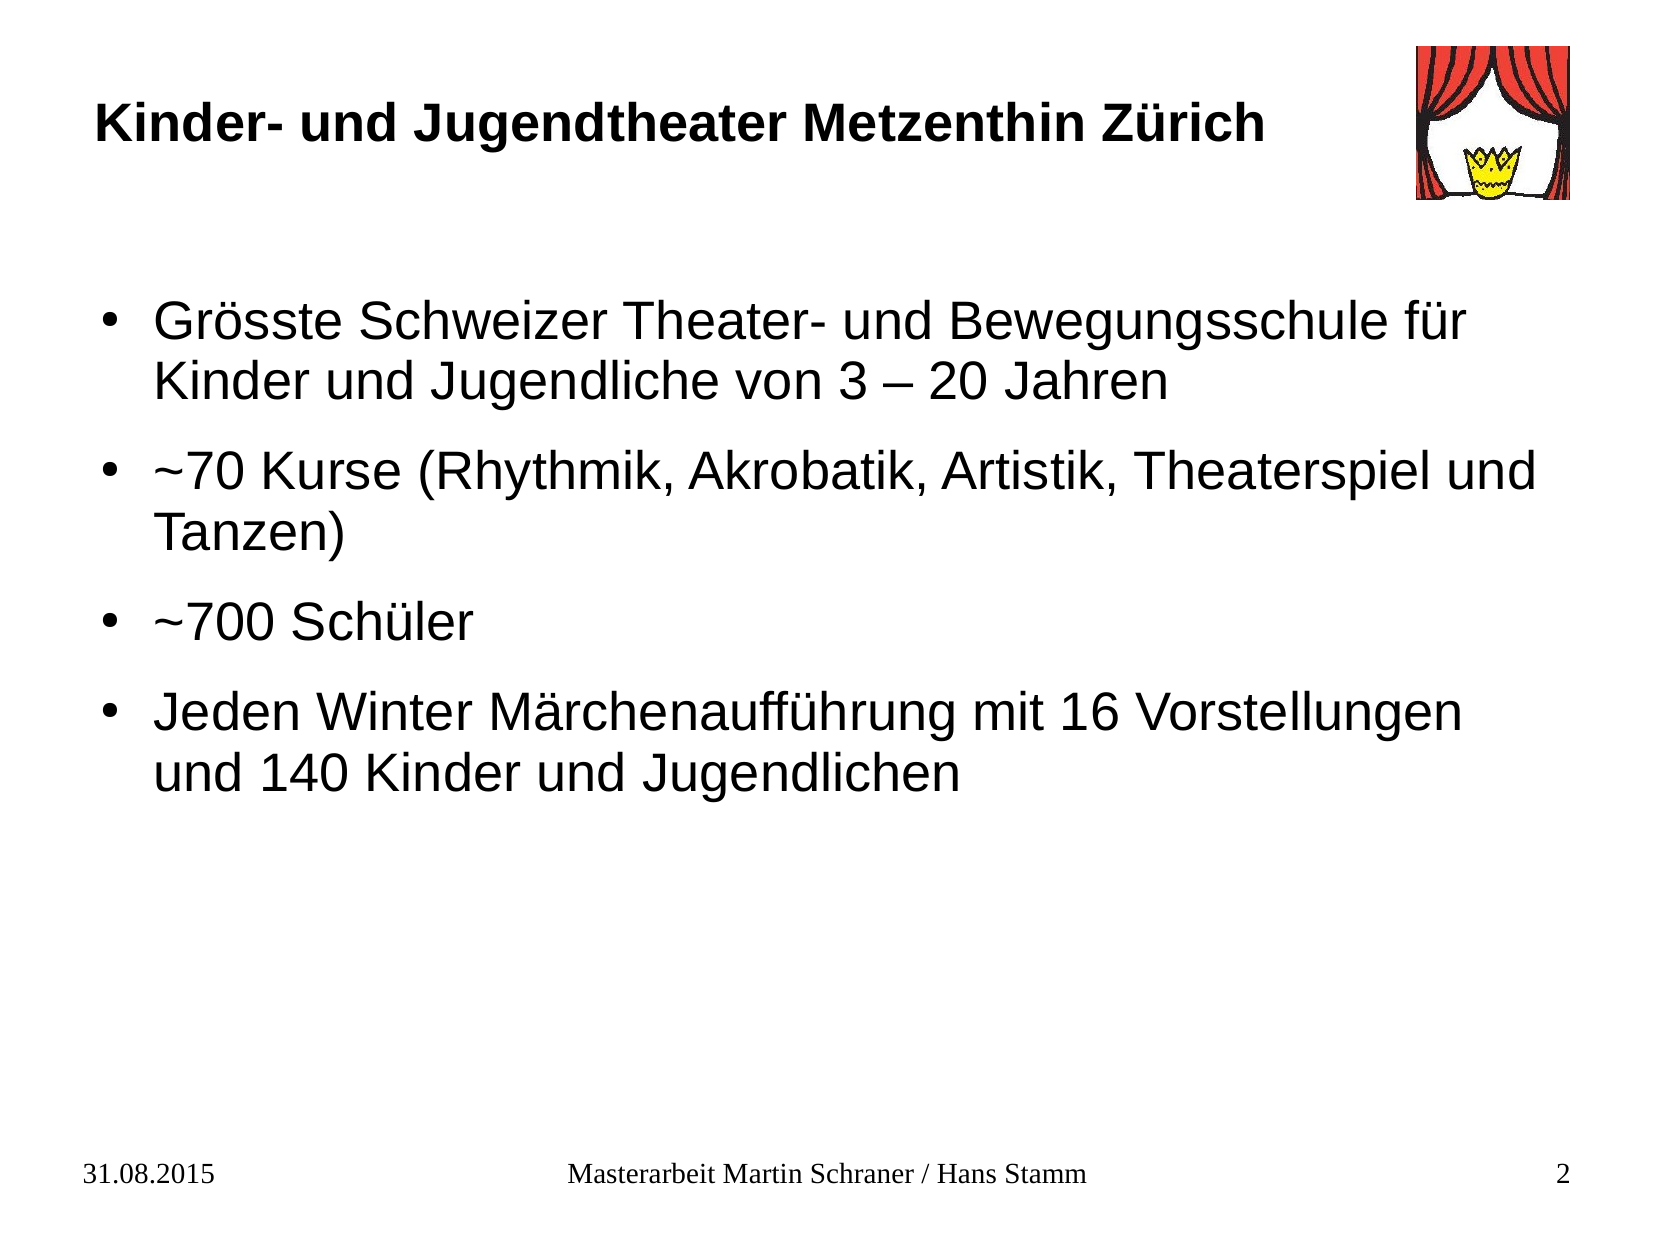

# Kinder- und Jugendtheater Metzenthin Zürich
Grösste Schweizer Theater- und Bewegungsschule für Kinder und Jugendliche von 3 – 20 Jahren
~70 Kurse (Rhythmik, Akrobatik, Artistik, Theaterspiel und Tanzen)
~700 Schüler
Jeden Winter Märchenaufführung mit 16 Vorstellungen und 140 Kinder und Jugendlichen
31.08.2015
2